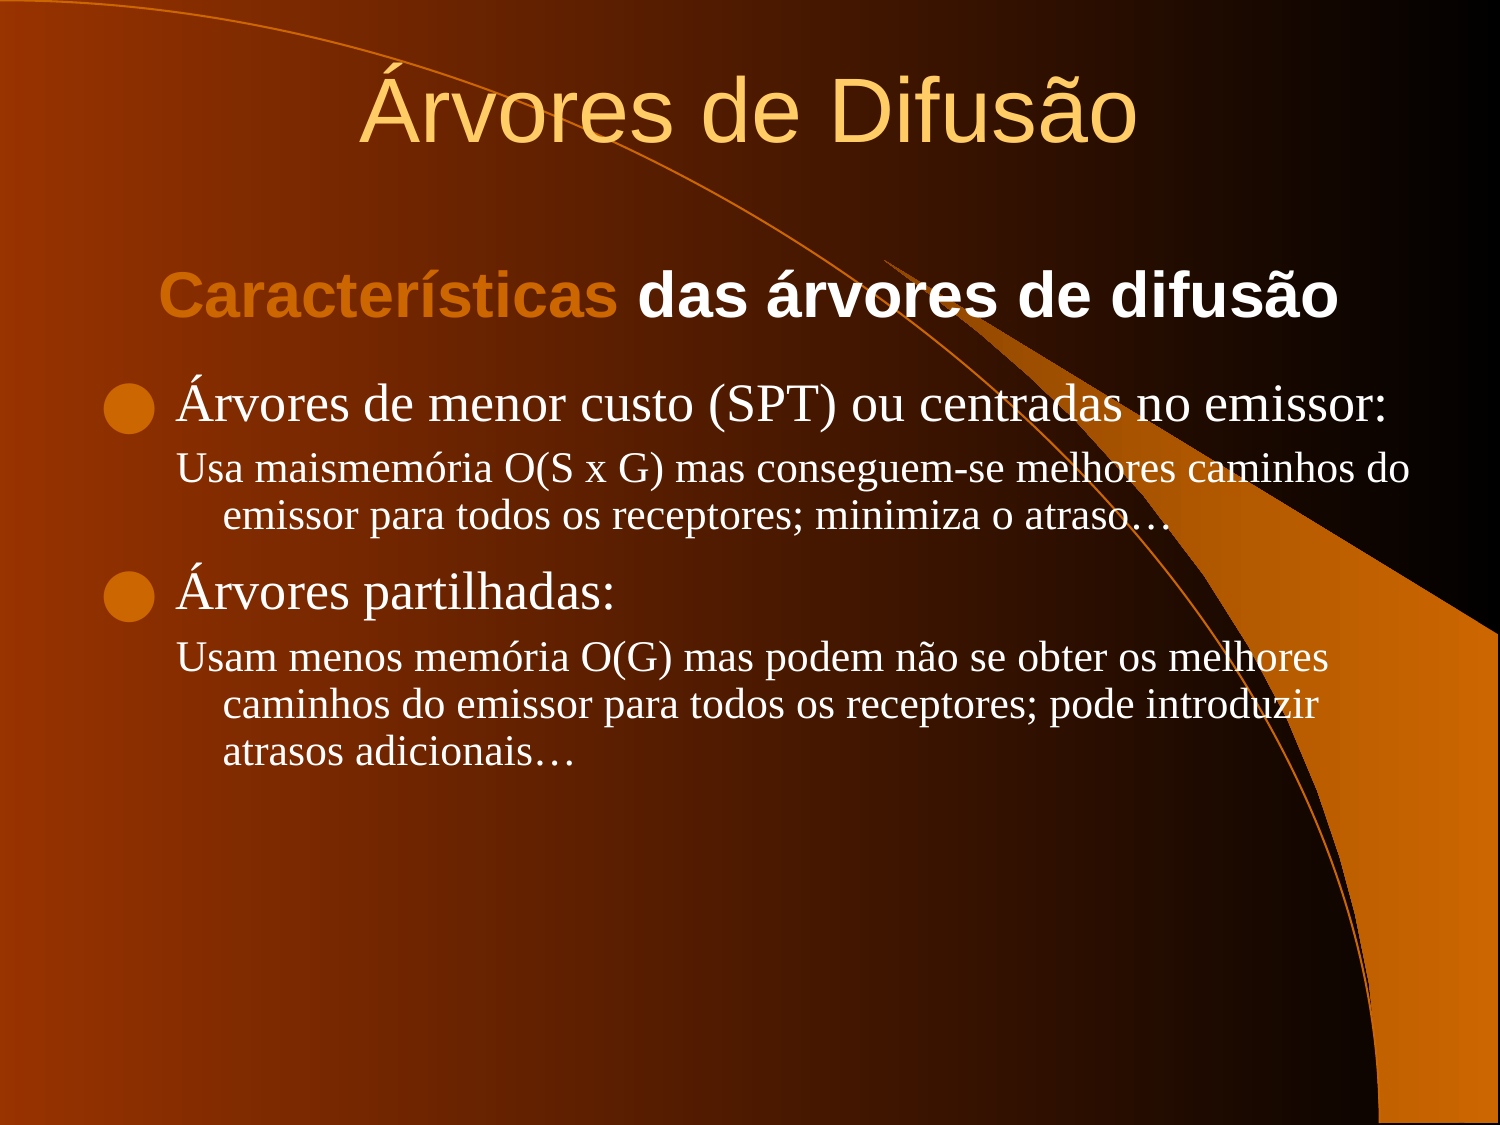

# Árvores de Difusão
Características das árvores de difusão
 Árvores de menor custo (SPT) ou centradas no emissor:
Usa maismemória O(S x G) mas conseguem-se melhores caminhos do emissor para todos os receptores; minimiza o atraso…
 Árvores partilhadas:
Usam menos memória O(G) mas podem não se obter os melhores caminhos do emissor para todos os receptores; pode introduzir atrasos adicionais…